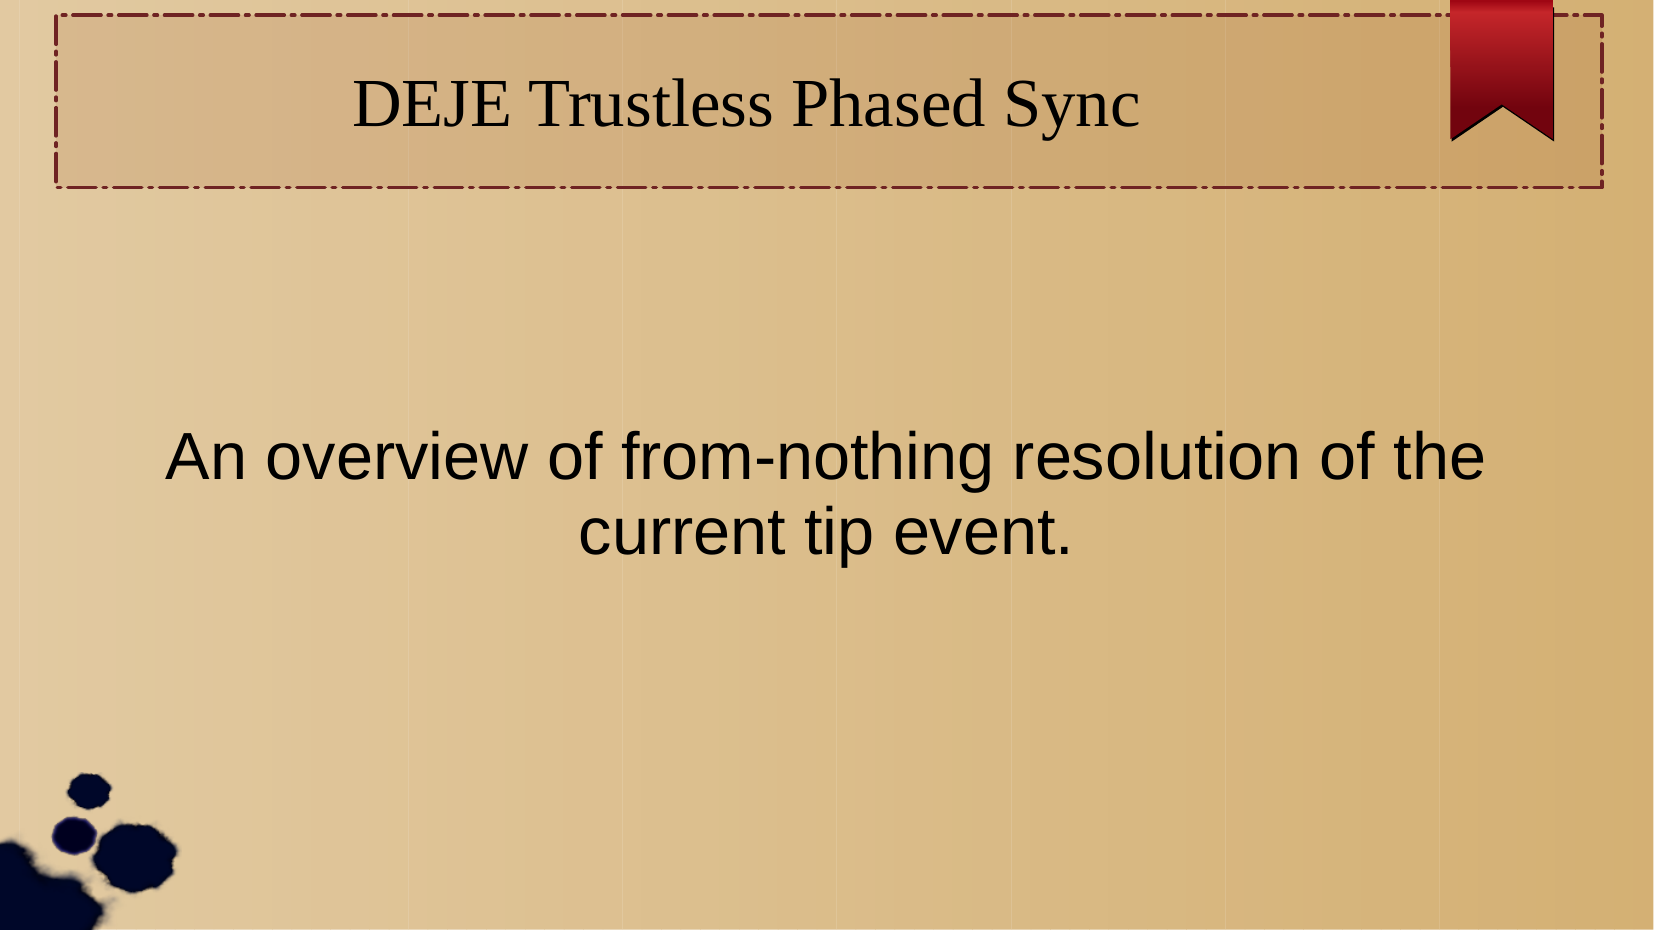

# DEJE Trustless Phased Sync
An overview of from-nothing resolution of the current tip event.